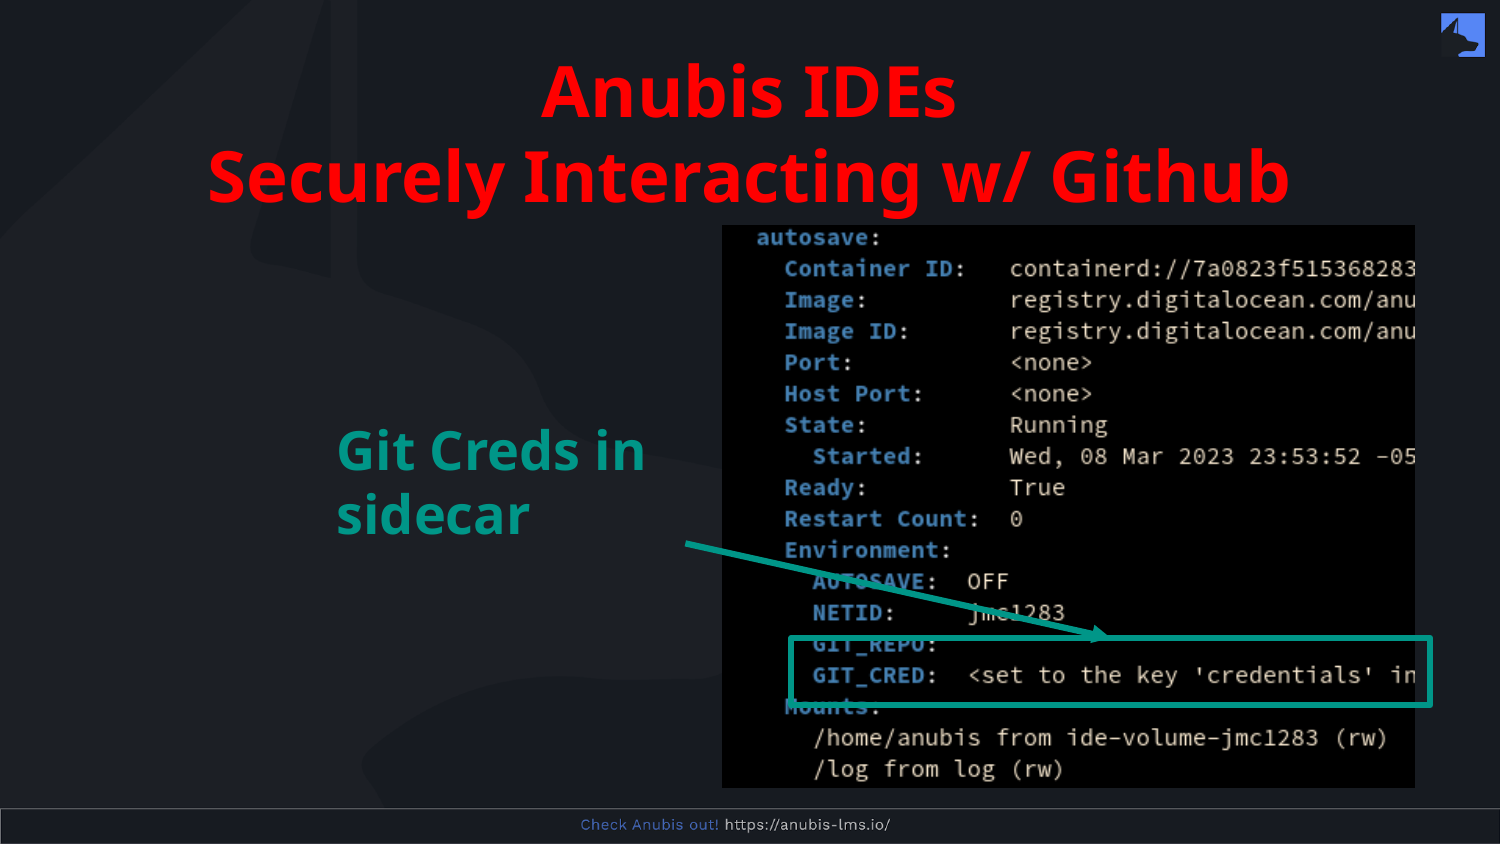

# Anubis IDEs Securely Interacting w/ Github
Git Creds in sidecar